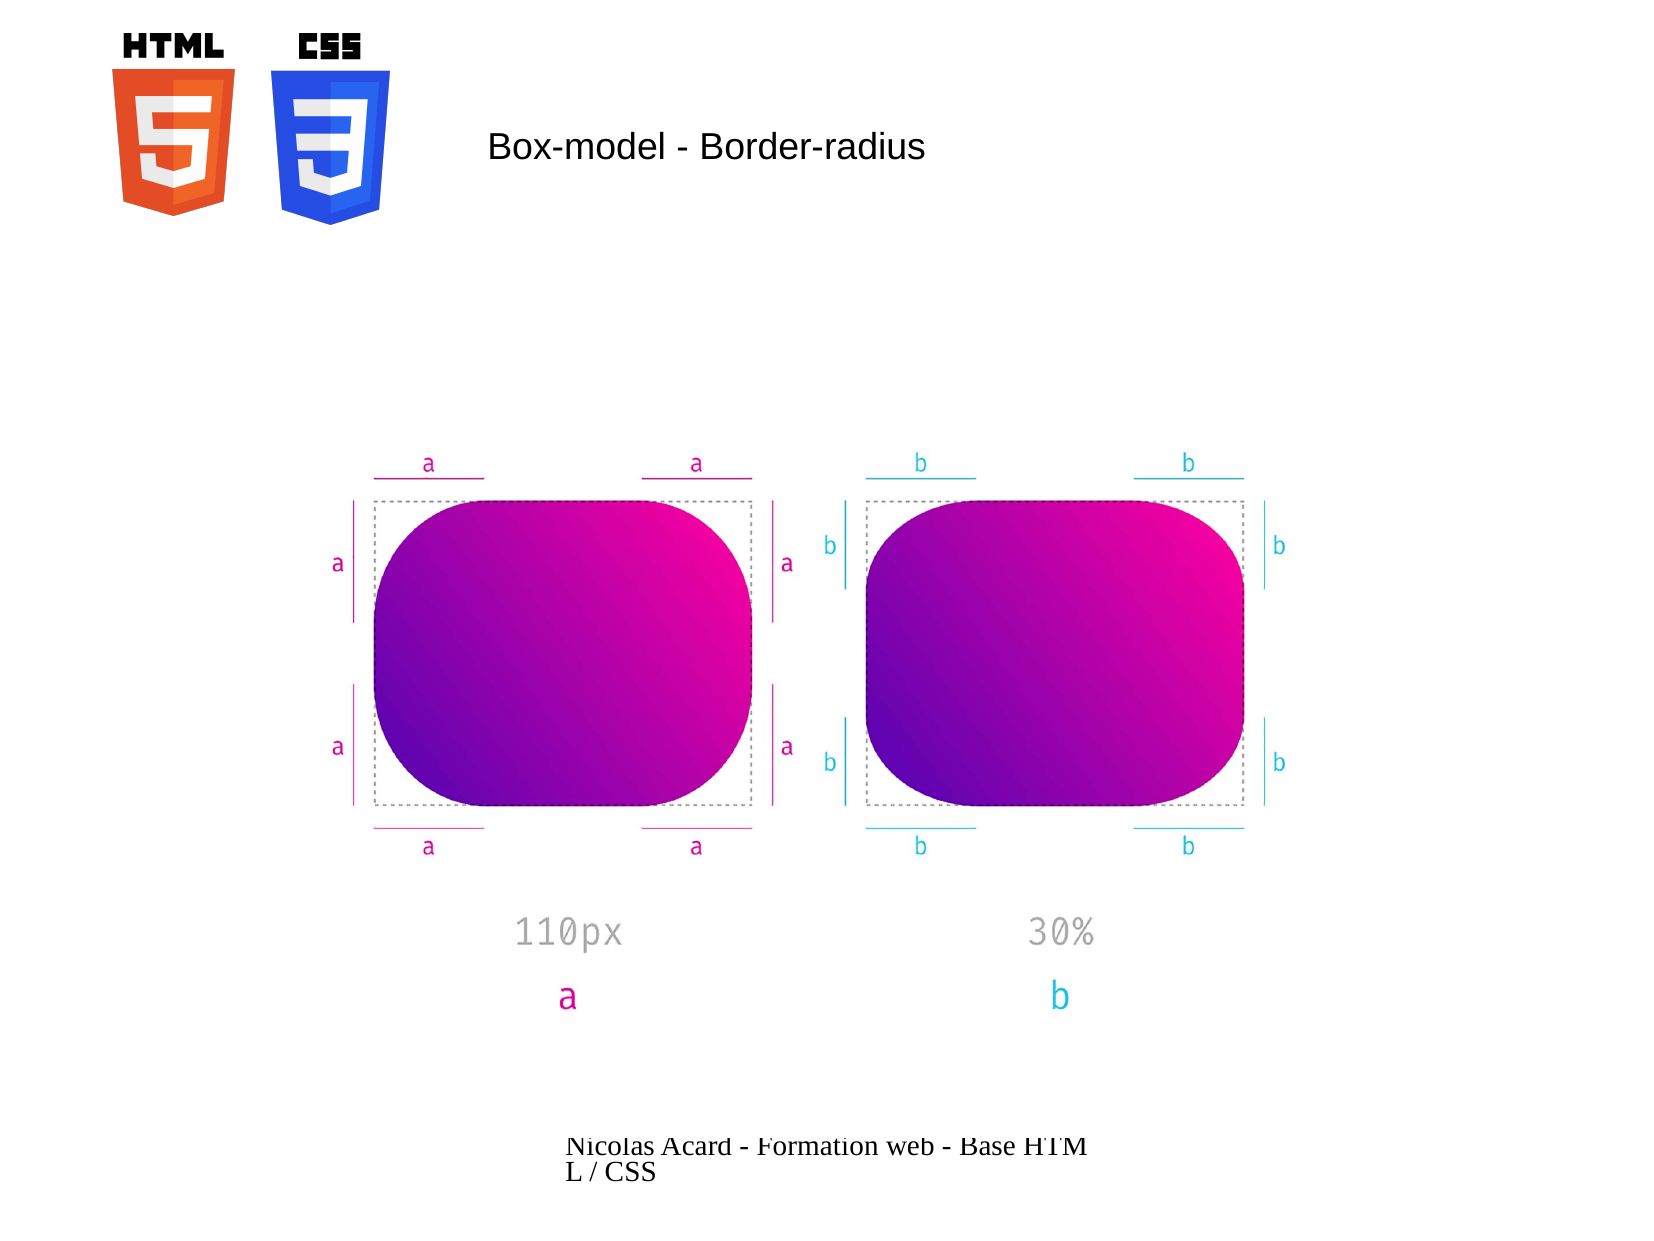

Box-model - Border-radius
Nicolas Acard - Formation web - Base HTML / CSS